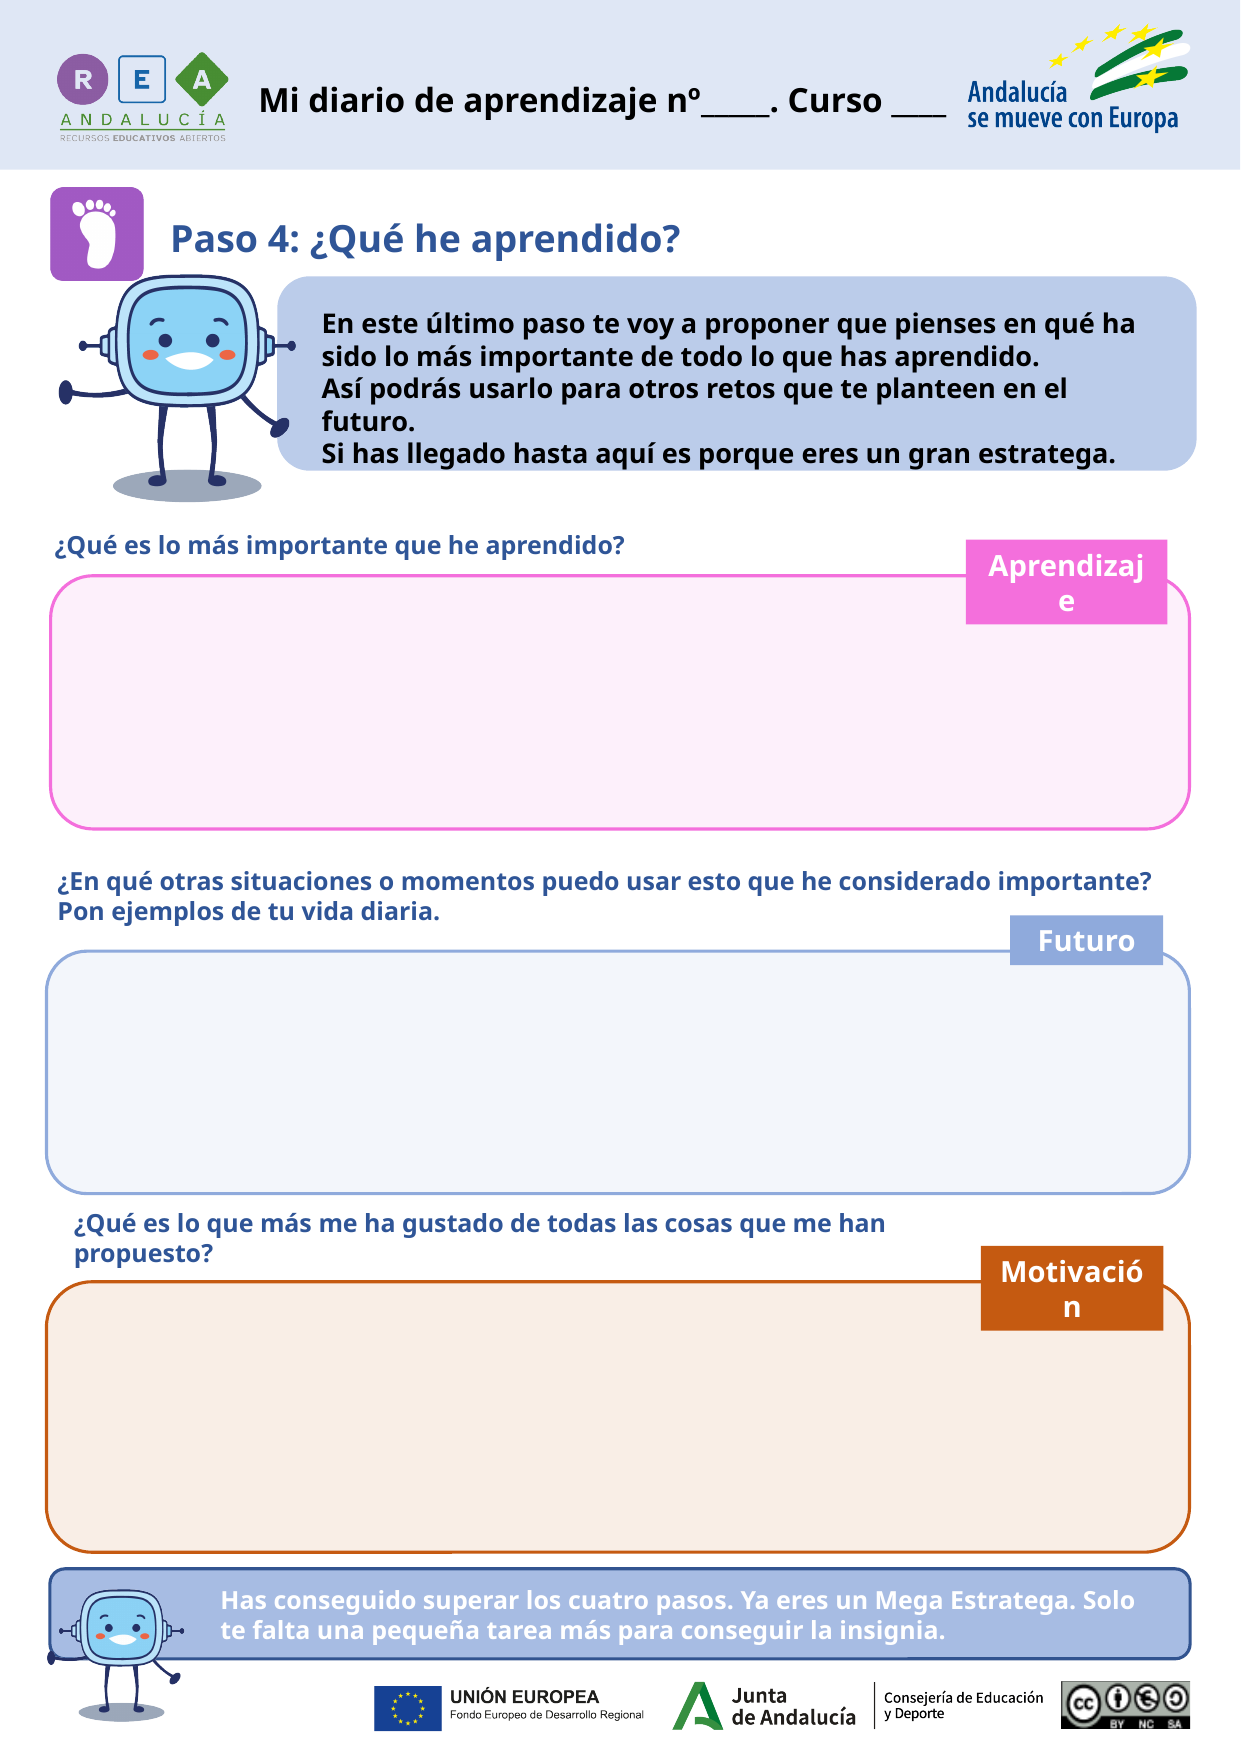

Mi diario de aprendizaje nº_____. Curso ____
Paso 4: ¿Qué he aprendido?
En este último paso te voy a proponer que pienses en qué ha sido lo más importante de todo lo que has aprendido.
Así podrás usarlo para otros retos que te planteen en el futuro.
Si has llegado hasta aquí es porque eres un gran estratega.
¿Qué es lo más importante que he aprendido?
Aprendizaje
¿En qué otras situaciones o momentos puedo usar esto que he considerado importante?
Pon ejemplos de tu vida diaria.
Futuro
¿Qué es lo que más me ha gustado de todas las cosas que me han propuesto?
Motivación
Has conseguido superar los cuatro pasos. Ya eres un Mega Estratega. Solo te falta una pequeña tarea más para conseguir la insignia.